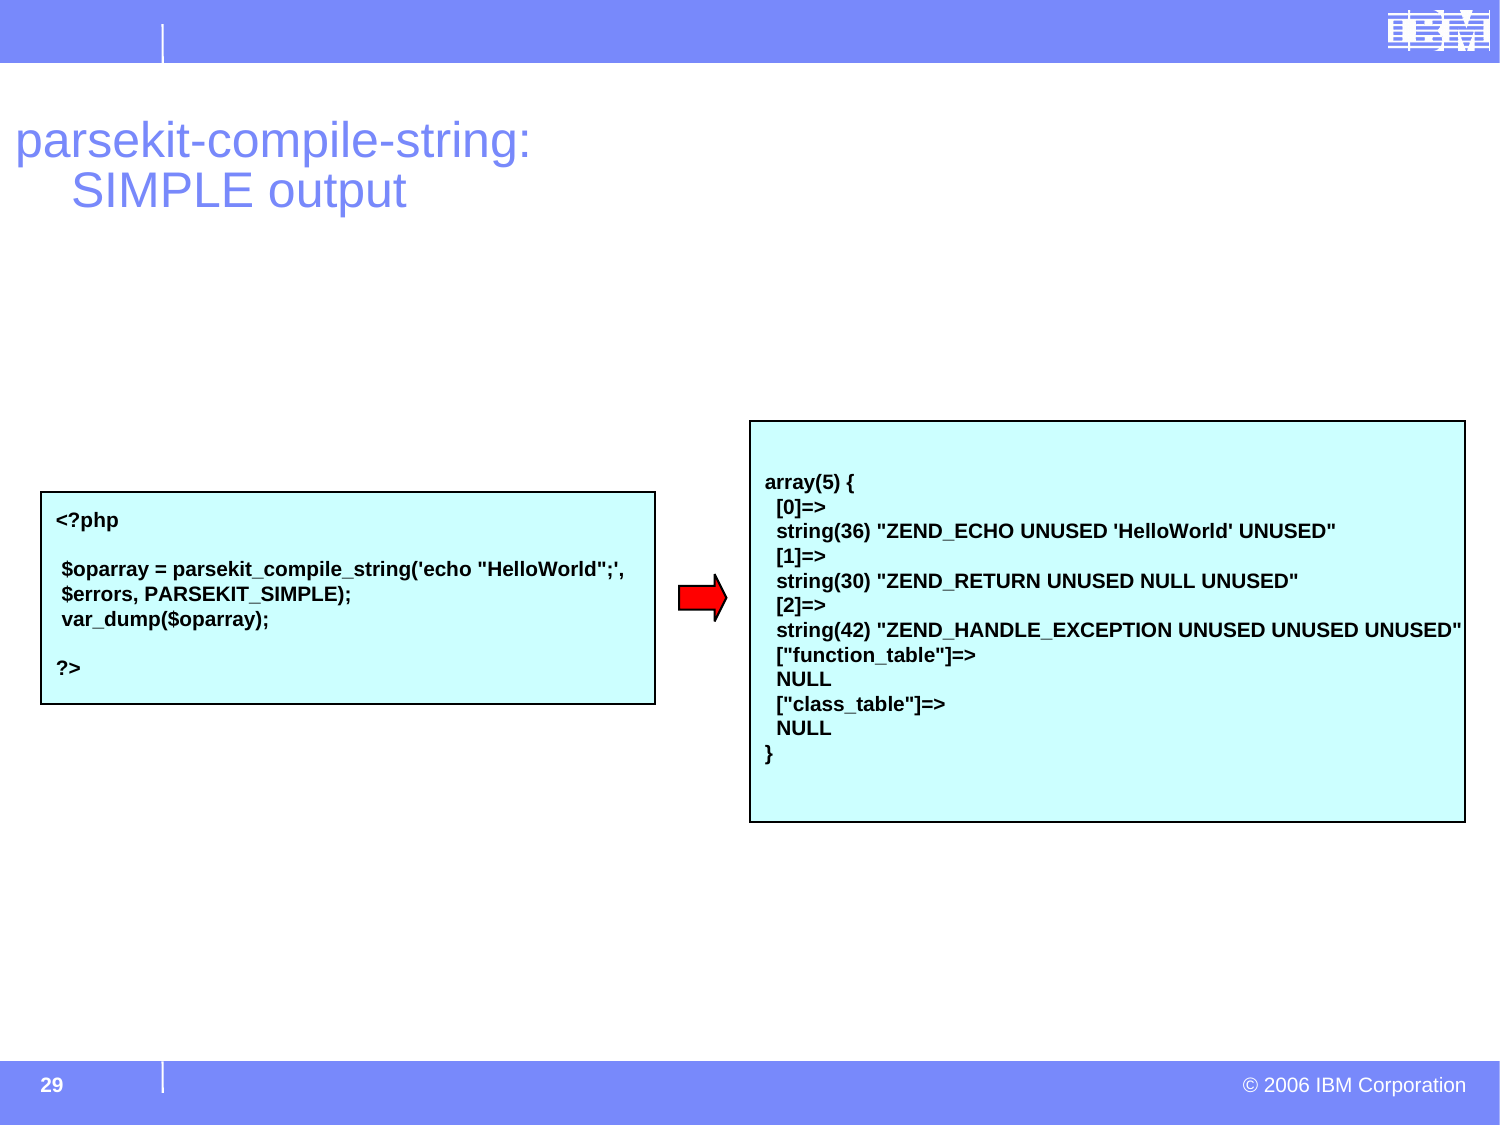

parsekit-compile-string:
 SIMPLE output
array(5) {
 [0]=>
 string(36) "ZEND_ECHO UNUSED 'HelloWorld' UNUSED"
 [1]=>
 string(30) "ZEND_RETURN UNUSED NULL UNUSED"
 [2]=>
 string(42) "ZEND_HANDLE_EXCEPTION UNUSED UNUSED UNUSED"
 ["function_table"]=>
 NULL
 ["class_table"]=>
 NULL
}
<?php
 $oparray = parsekit_compile_string('echo "HelloWorld";',
 $errors, PARSEKIT_SIMPLE);
 var_dump($oparray);
?>
29